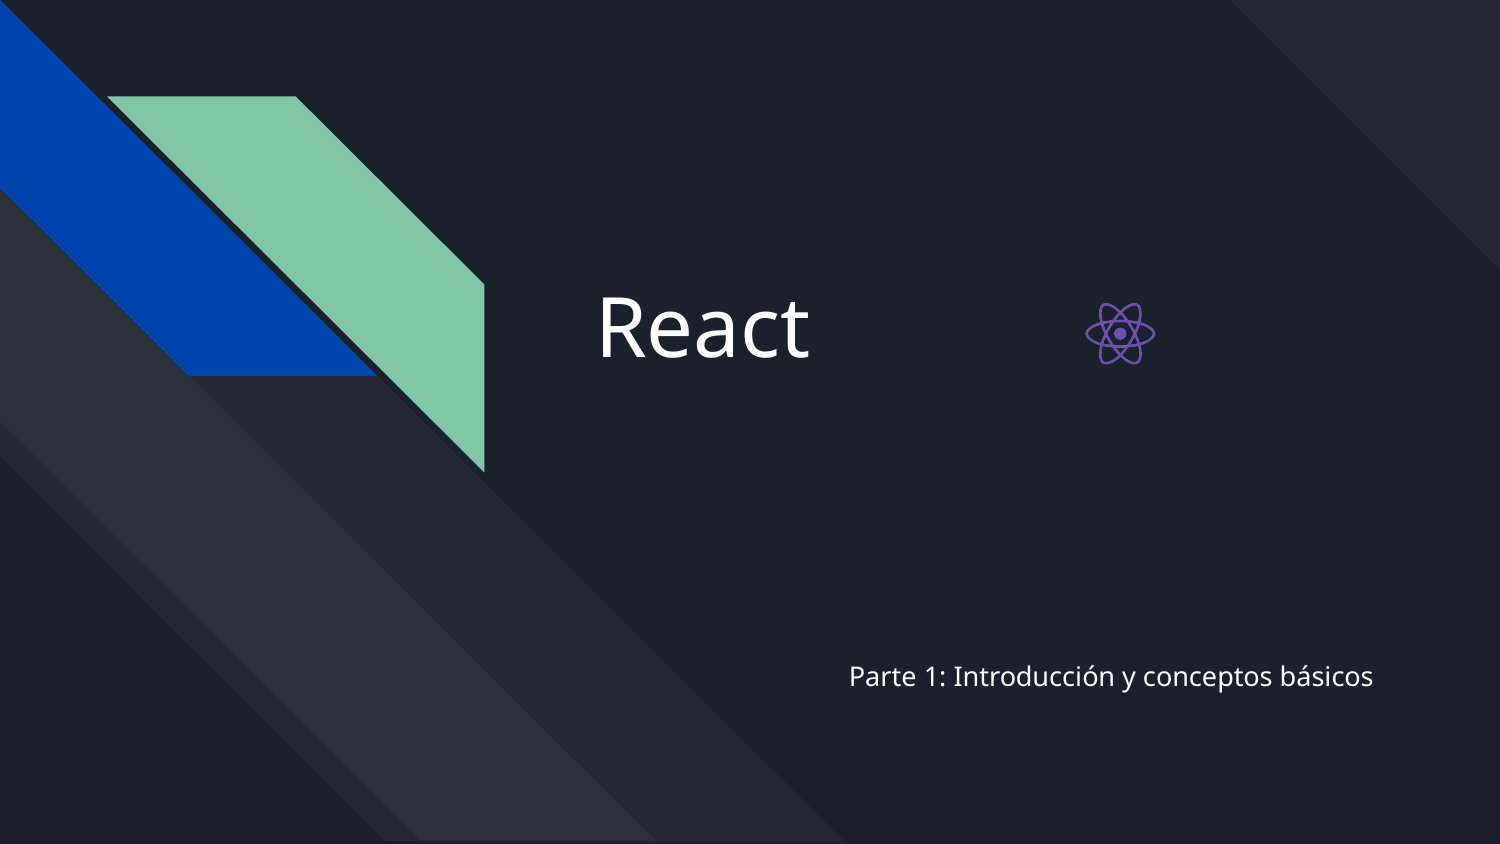

# React
Parte 1: Introducción y conceptos básicos